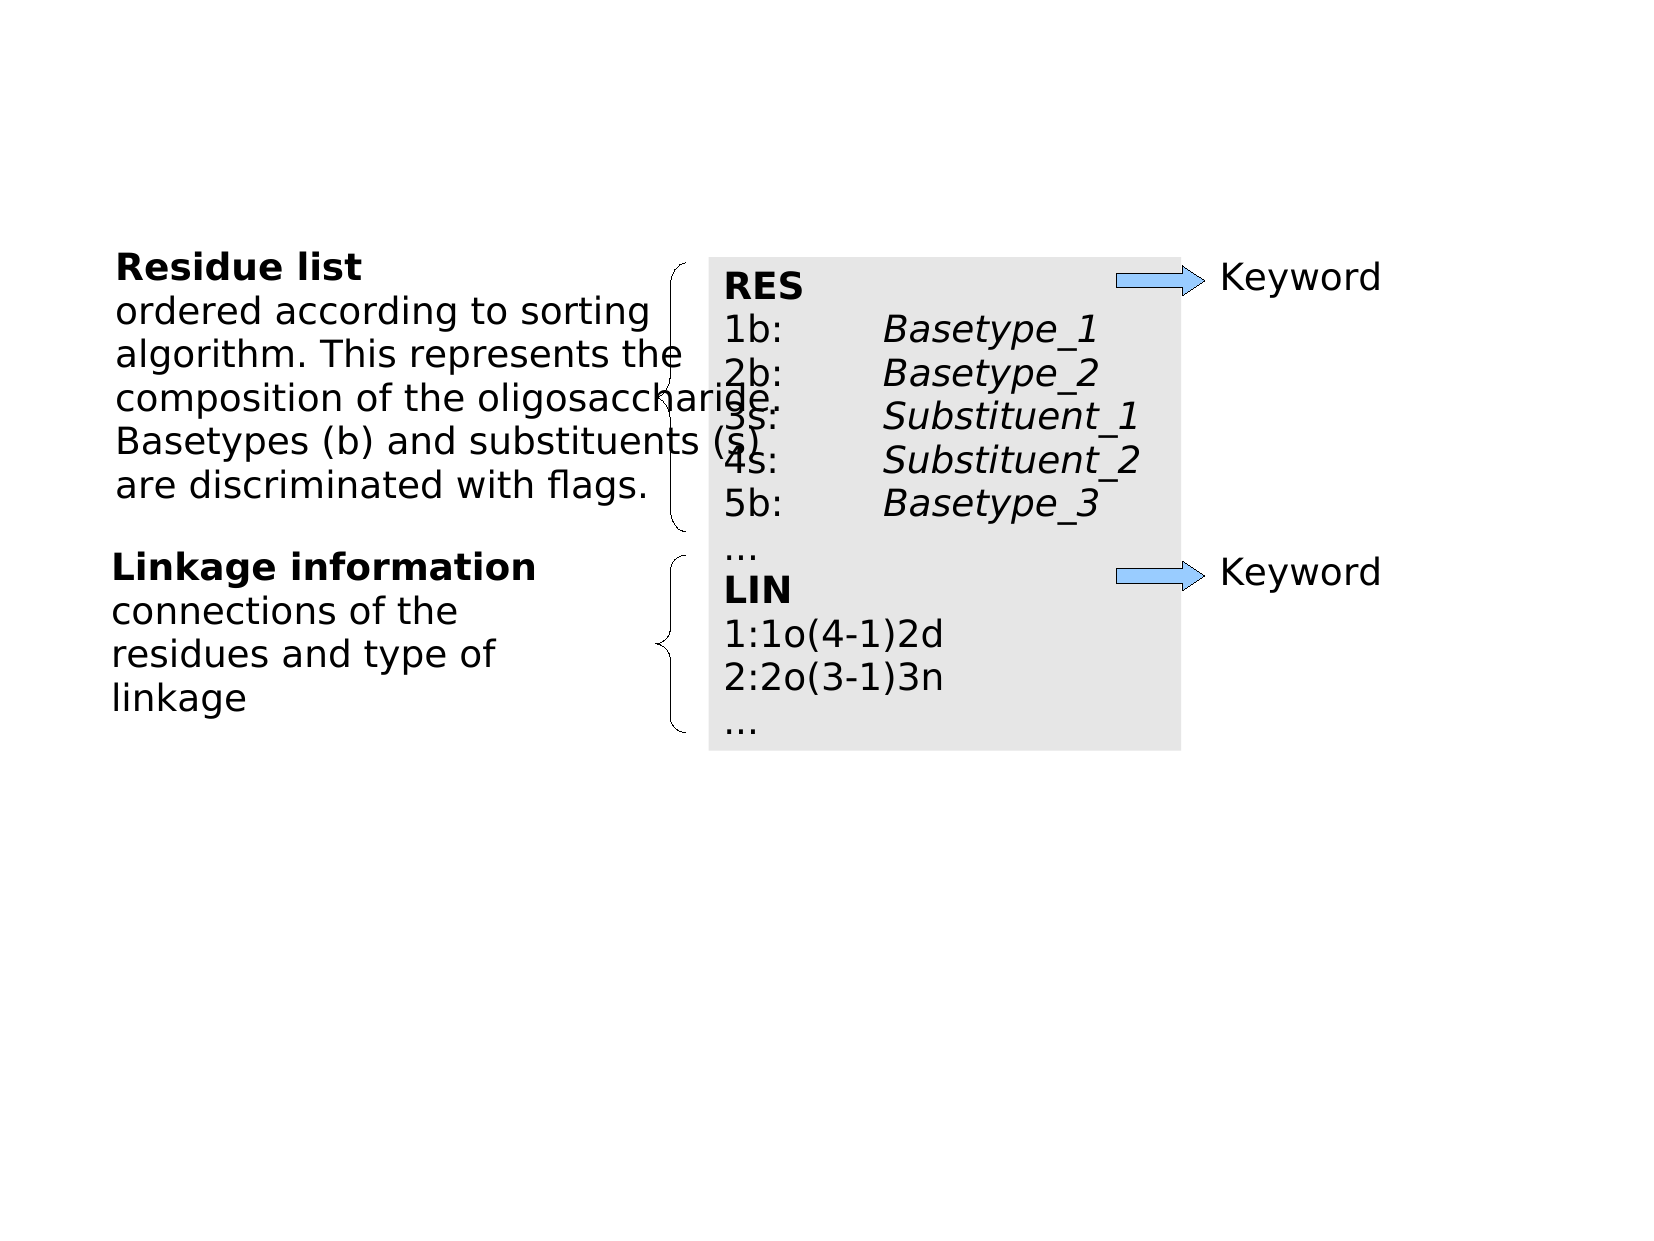

Residue list
ordered according to sorting
algorithm. This represents the
composition of the oligosaccharide.
Basetypes (b) and substituents (s)
are discriminated with flags.
Keyword
RES
1b:		 Basetype_1
2b:		 Basetype_2
3s:		 Substituent_1
4s:		 Substituent_2
5b:		 Basetype_3
...
LIN
1:1o(4-1)2d
2:2o(3-1)3n
...
Linkage information
connections of the
residues and type of
linkage
Keyword